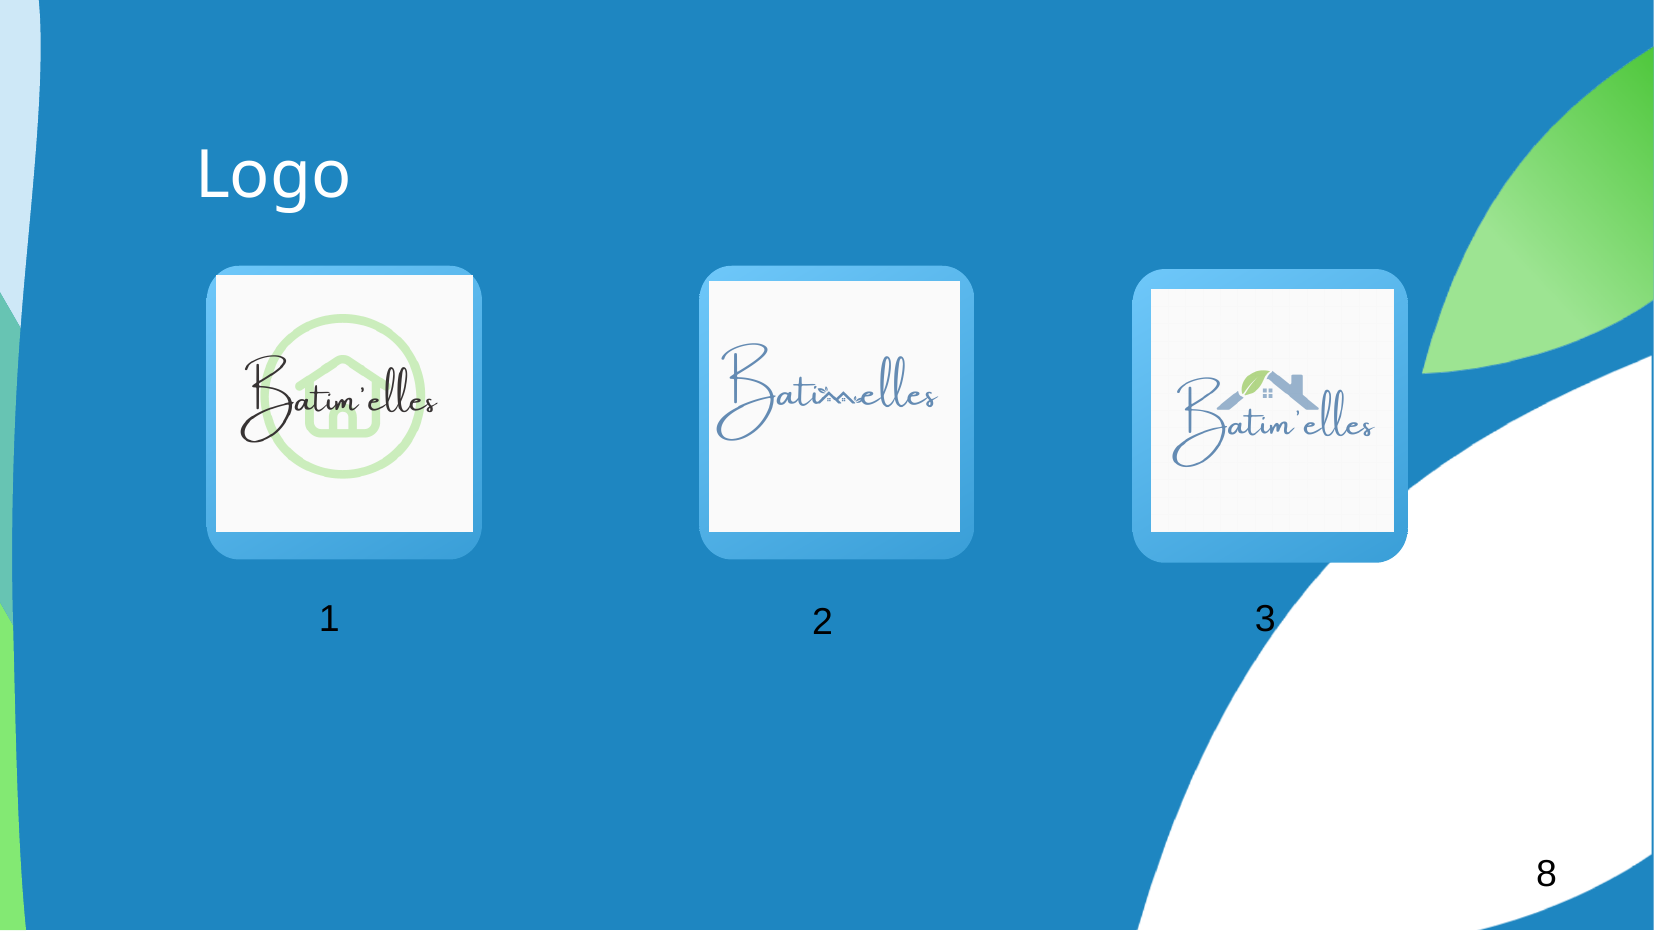

Logo
Lorem
Lorem ipsum dolor sit amet, consectetuer adipiscing elit.
Lorem
Lorem ipsum dolor sit amet, consectetuer adipiscing elit.
1
3
2